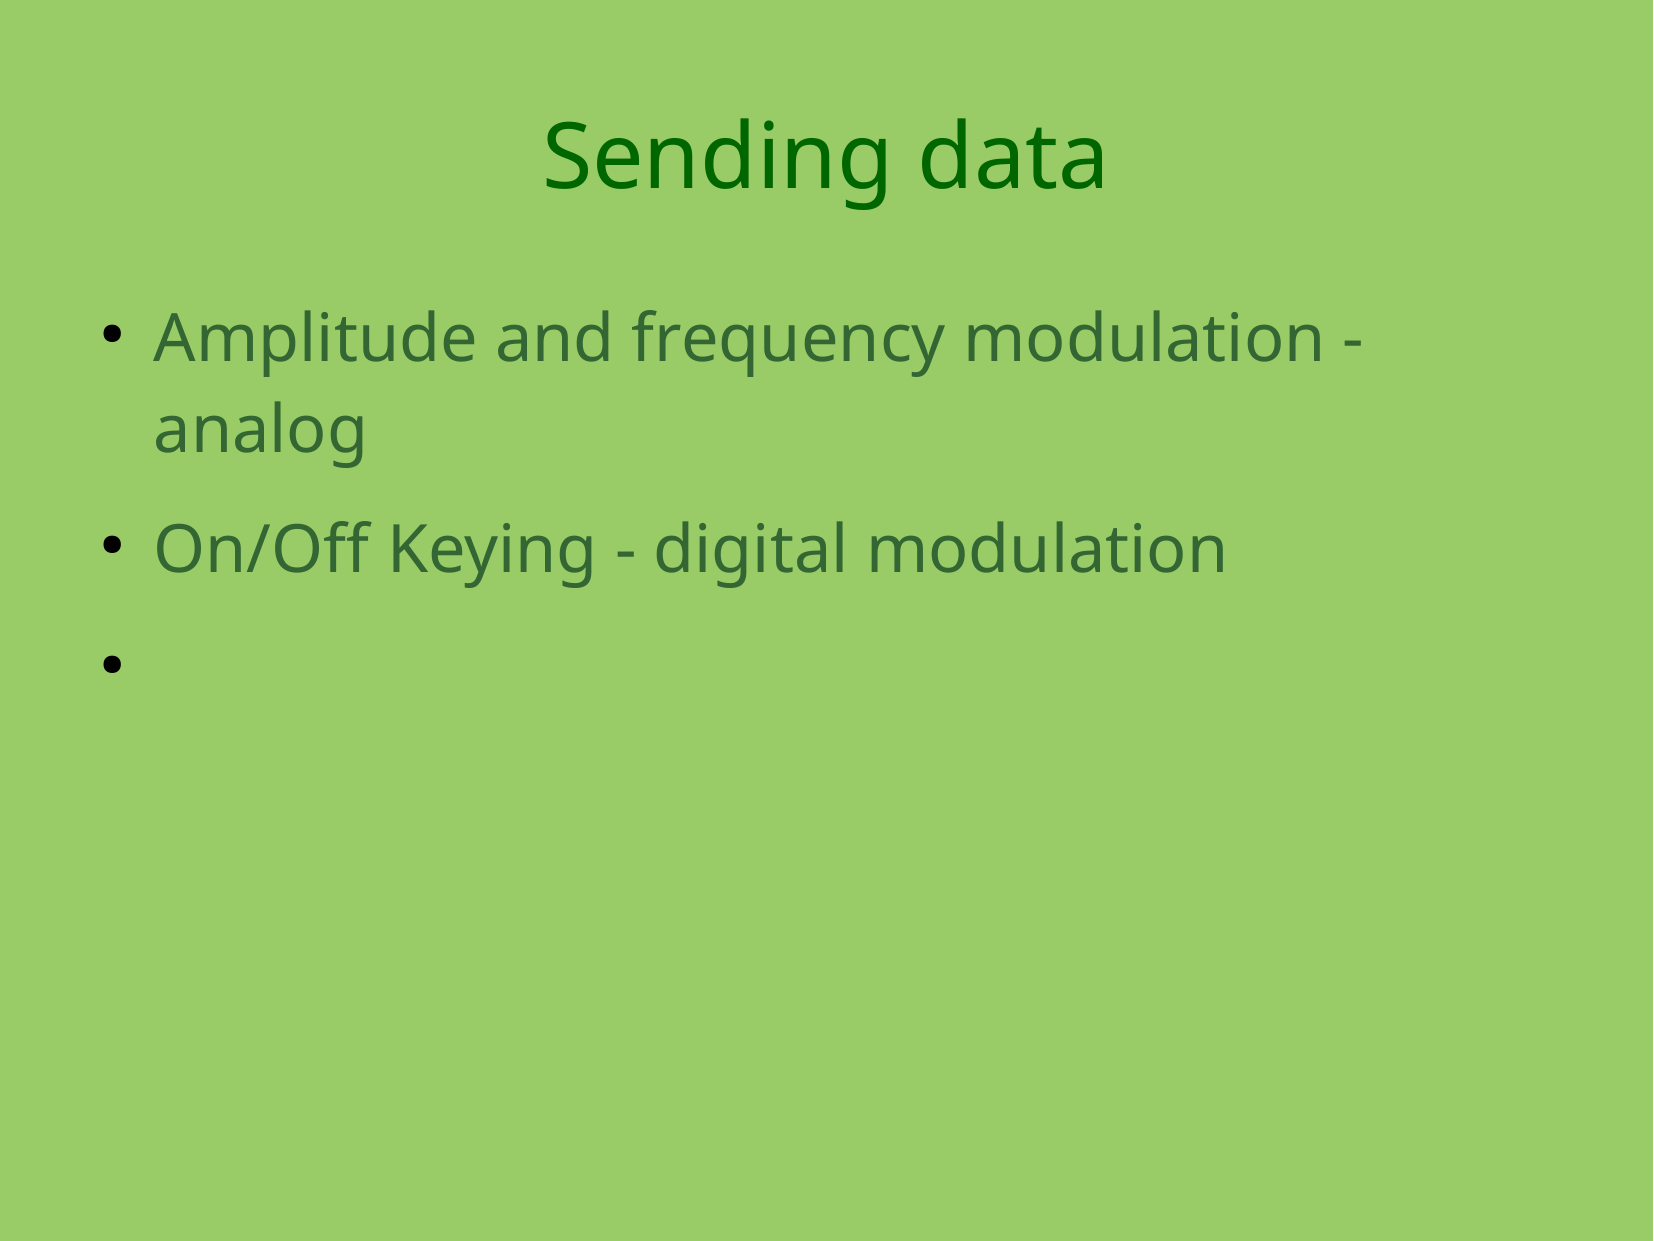

# Sending data
Amplitude and frequency modulation - analog
On/Off Keying - digital modulation